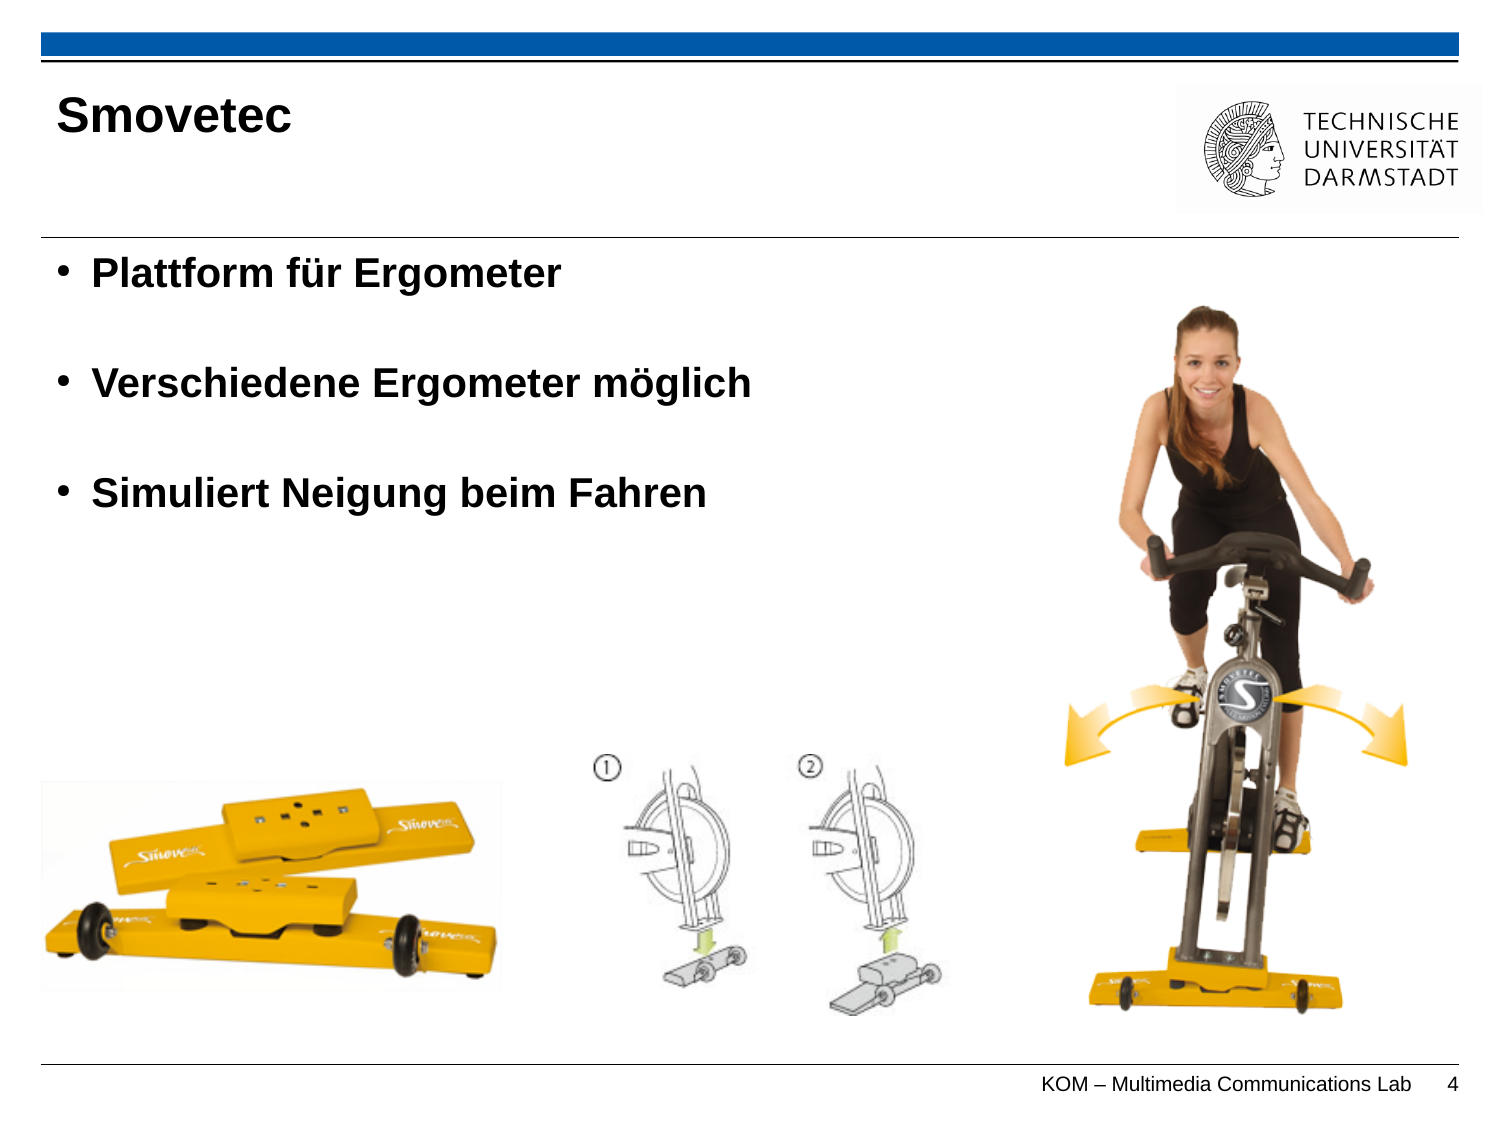

Smovetec
# Plattform für Ergometer
Verschiedene Ergometer möglich
Simuliert Neigung beim Fahren